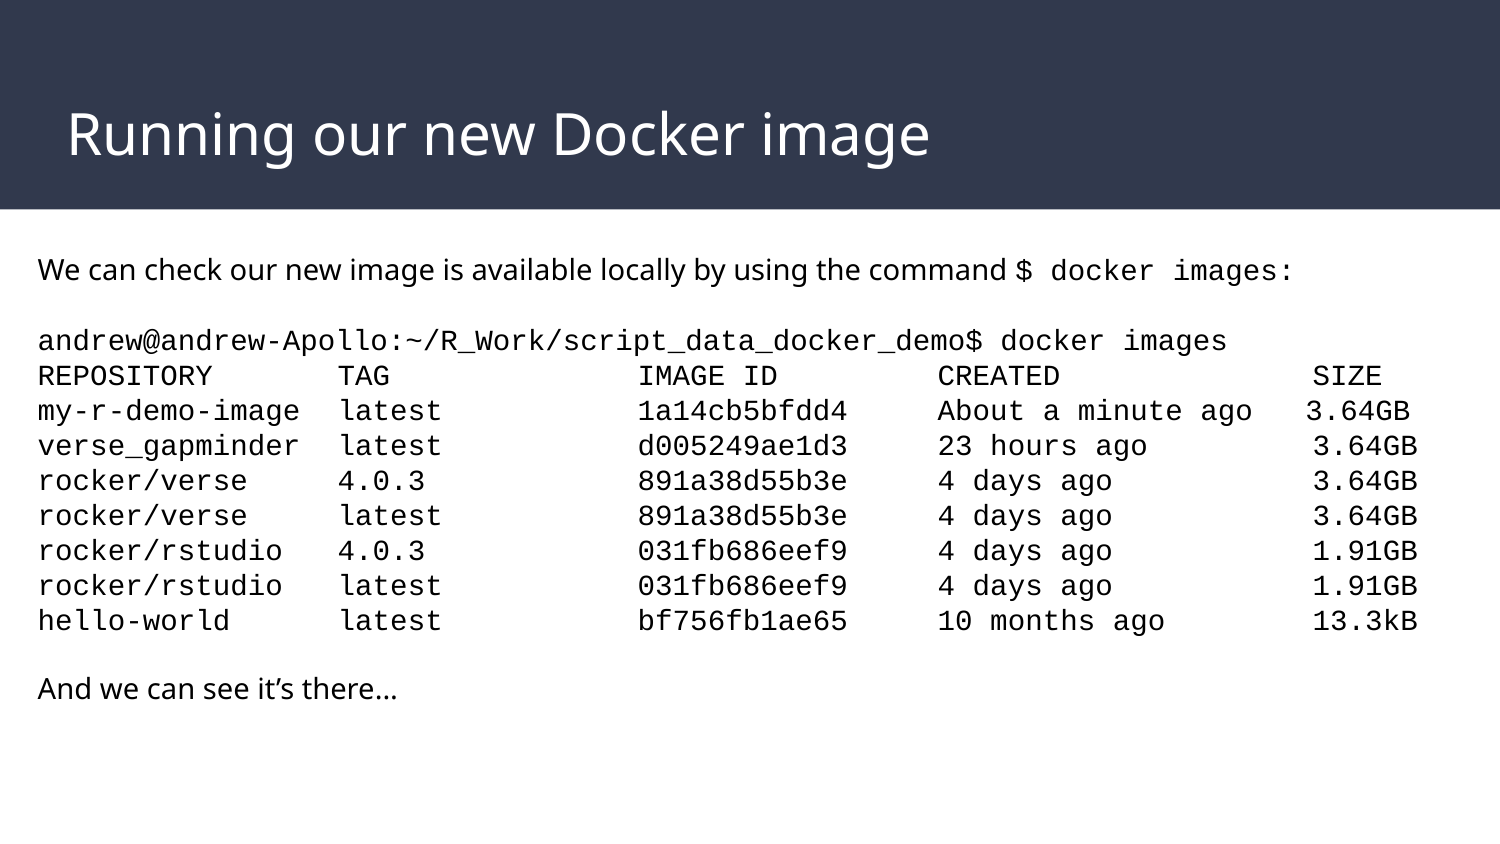

# Running our new Docker image
We can check our new image is available locally by using the command $ docker images:
andrew@andrew-Apollo:~/R_Work/script_data_docker_demo$ docker images
REPOSITORY 	TAG 	IMAGE ID 	CREATED 		SIZE
my-r-demo-image 	latest 	1a14cb5bfdd4 	About a minute ago 3.64GB
verse_gapminder 	latest 	d005249ae1d3 	23 hours ago 		3.64GB
rocker/verse 	4.0.3 	891a38d55b3e 	4 days ago 		3.64GB
rocker/verse 	latest 	891a38d55b3e 	4 days ago 	 	3.64GB
rocker/rstudio 	4.0.3 	031fb686eef9 	4 days ago 		1.91GB
rocker/rstudio 	latest 	031fb686eef9 	4 days ago 	 	1.91GB
hello-world 	latest 	bf756fb1ae65 	10 months ago 		13.3kB
And we can see it’s there...